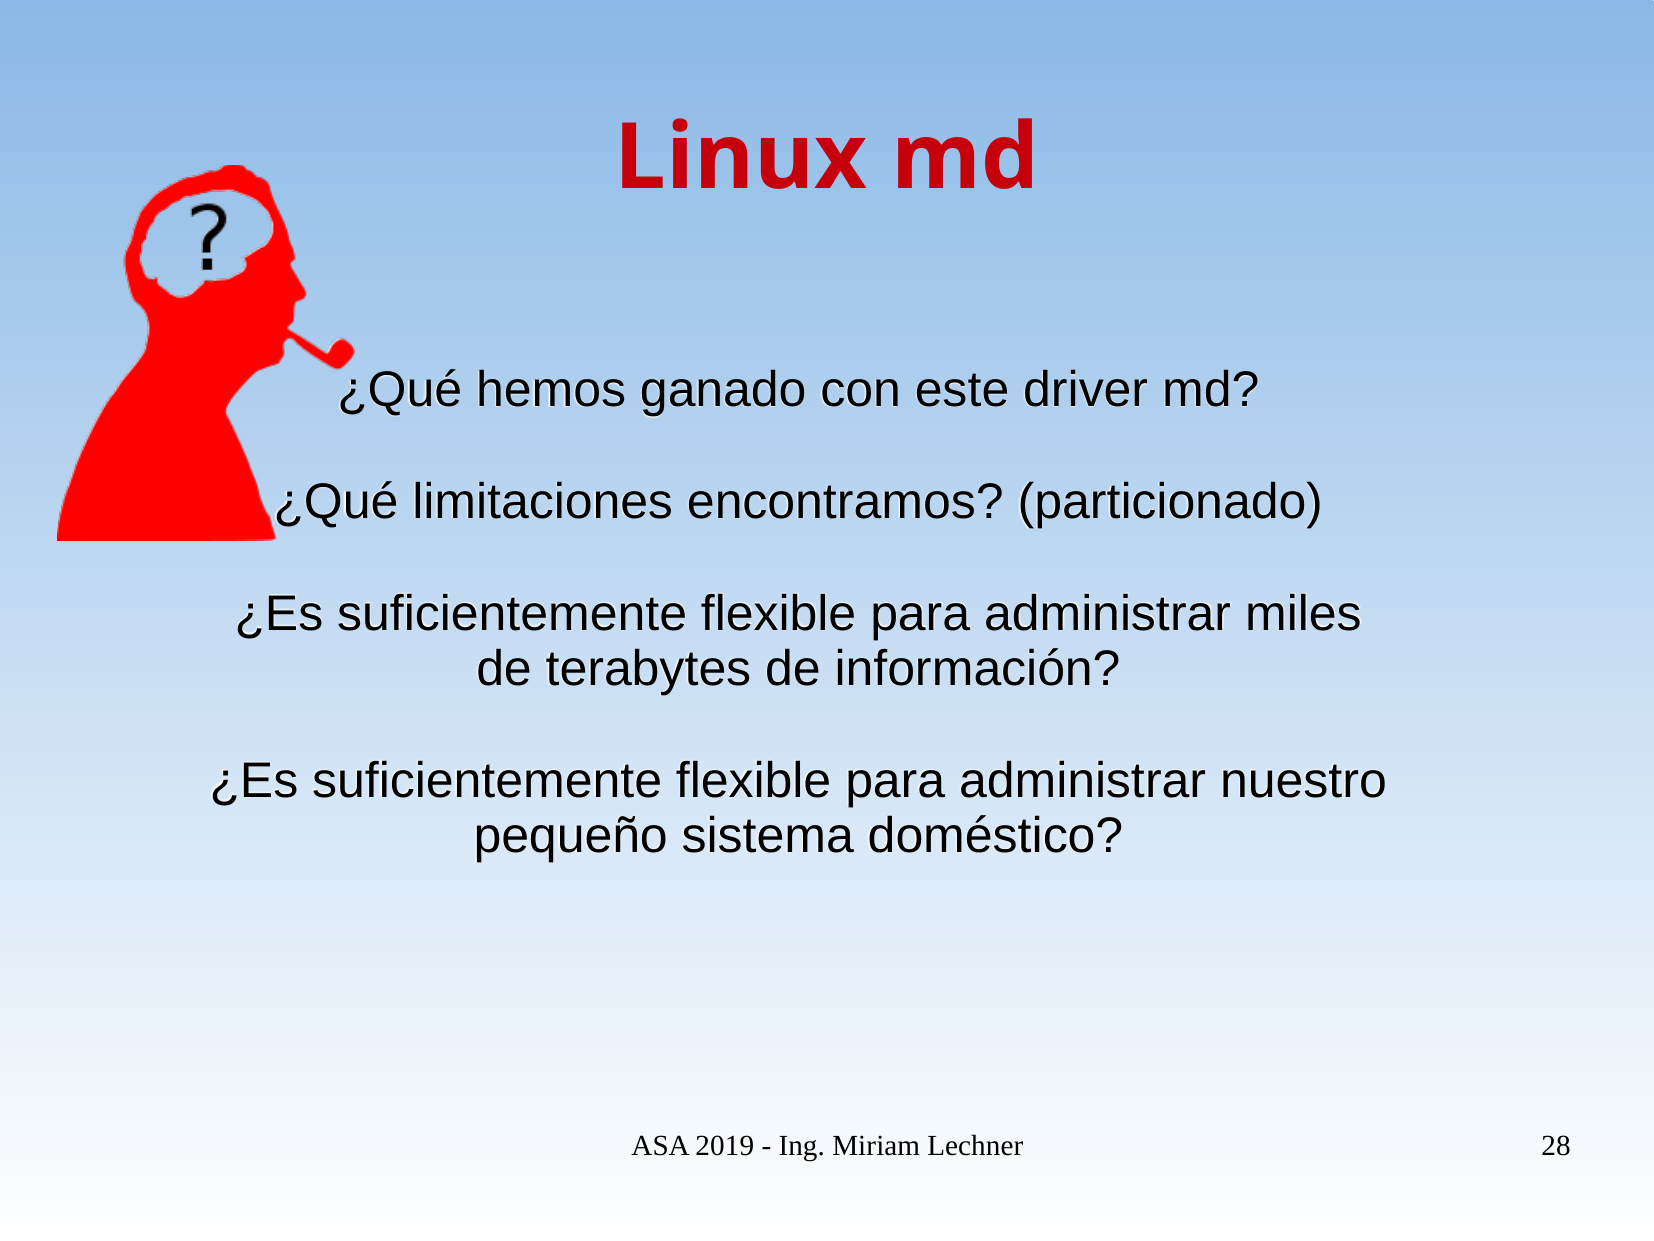

# Linux md
¿Qué hemos ganado con este driver md?
¿Qué limitaciones encontramos? (particionado)
¿Es suficientemente flexible para administrar miles
de terabytes de información?
¿Es suficientemente flexible para administrar nuestro
pequeño sistema doméstico?
ASA 2019 - Ing. Miriam Lechner
28